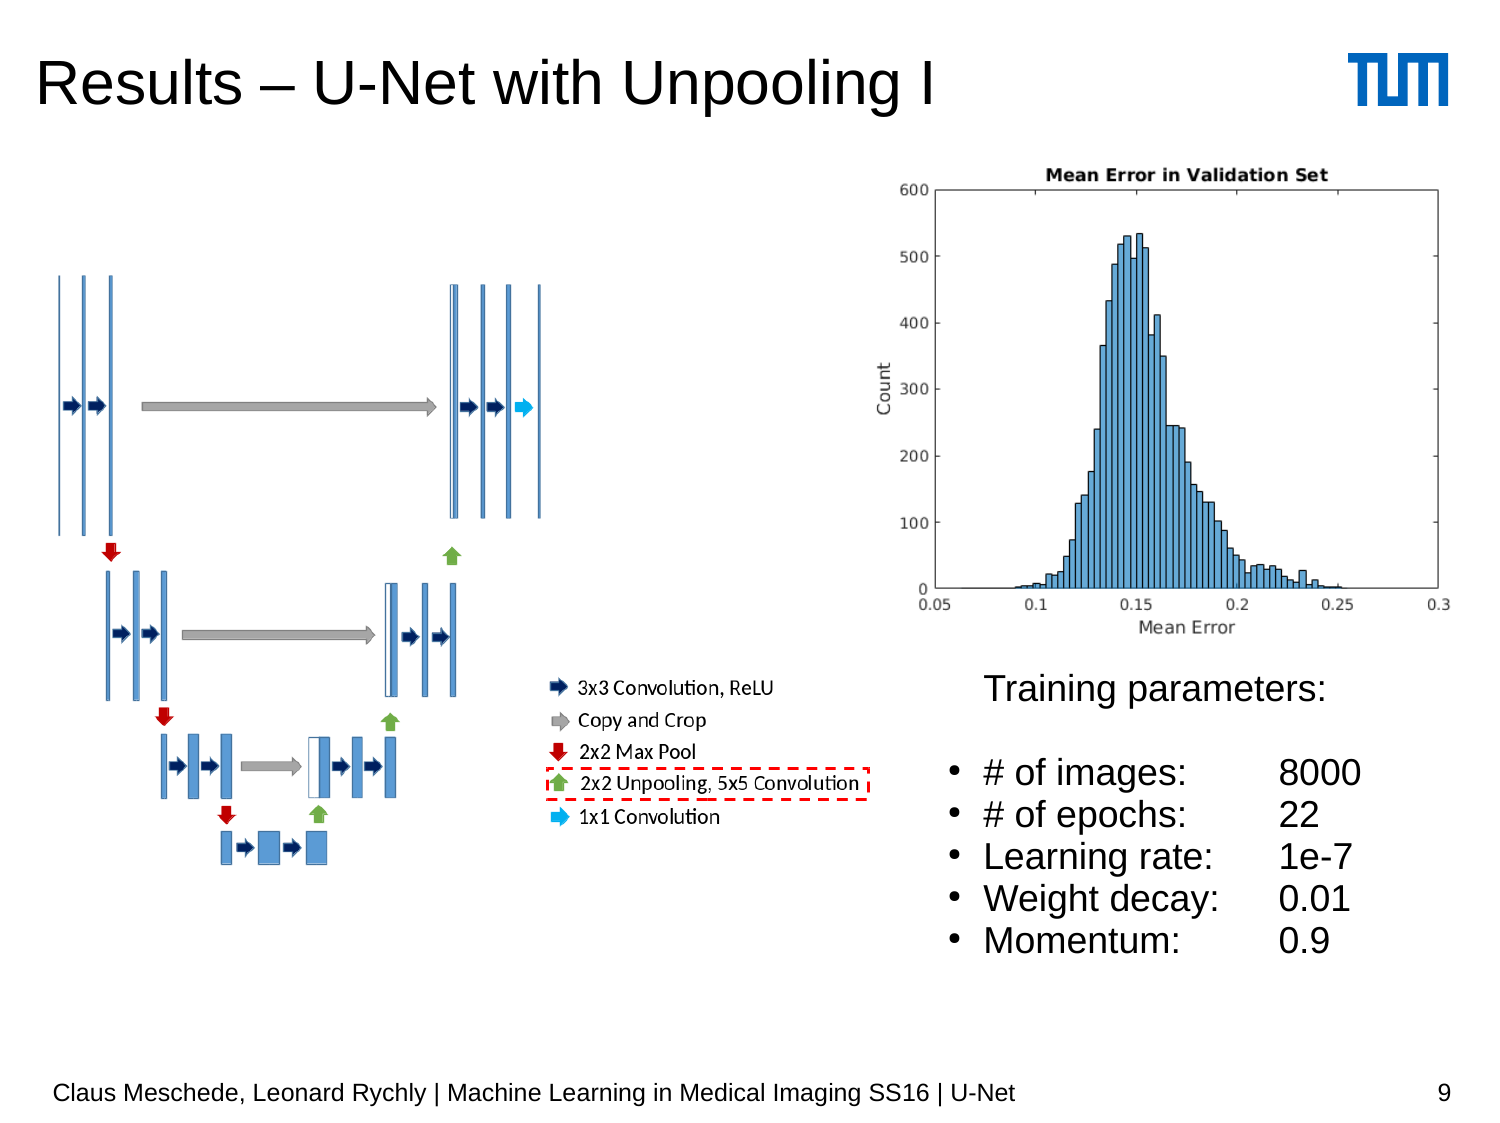

# Results – U-Net with Unpooling I
Training parameters:
# of images: 		8000
# of epochs:		22
Learning rate: 	1e-7
Weight decay: 	0.01
Momentum: 		0.9
Claus Meschede, Leonard Rychly | Machine Learning in Medical Imaging SS16 | U-Net
9